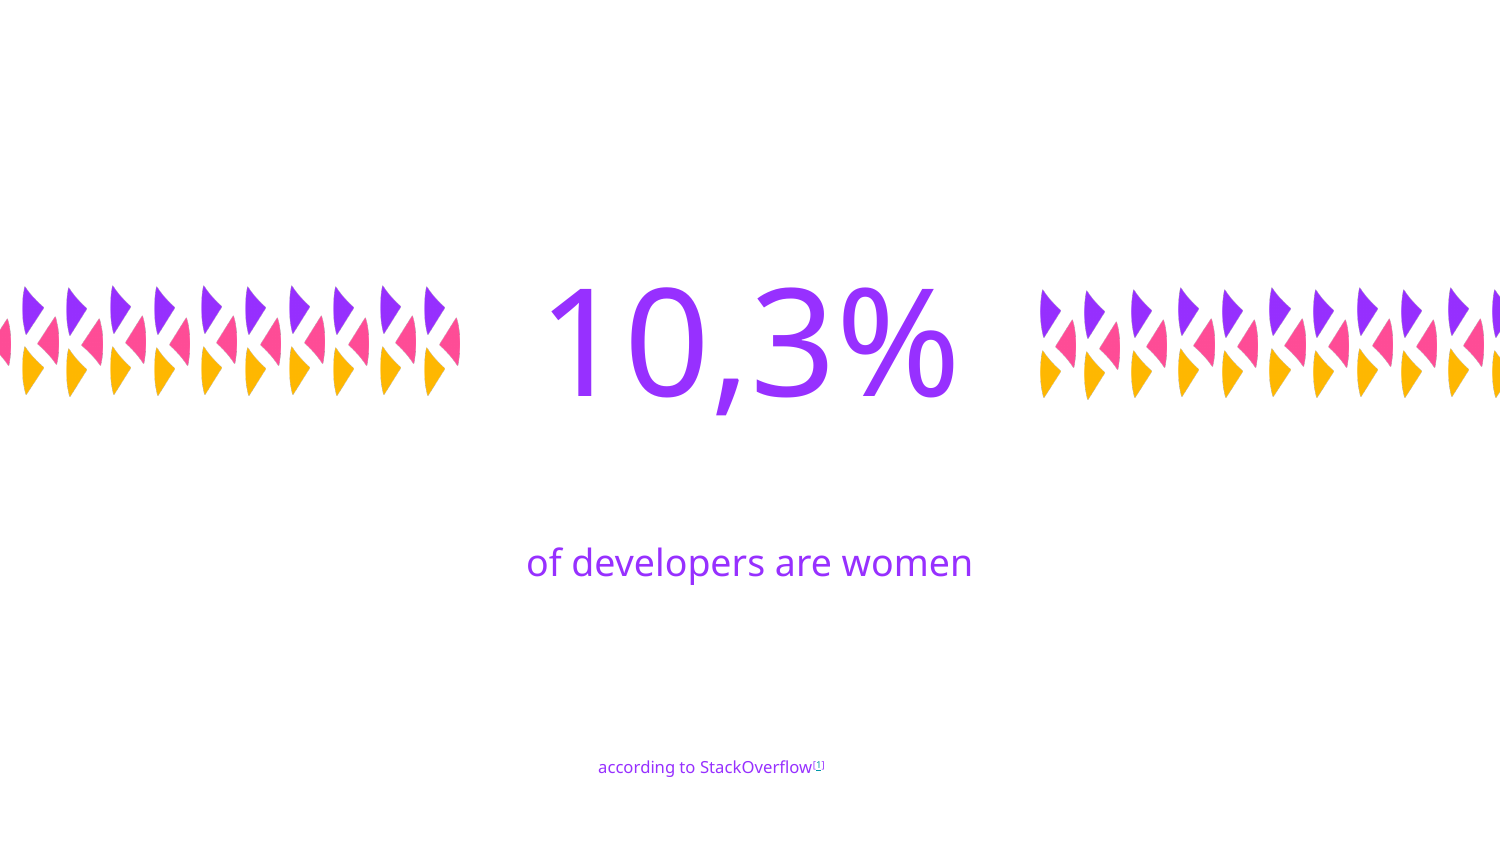

# 10,3%
of developers are women
according to StackOverflow[1]